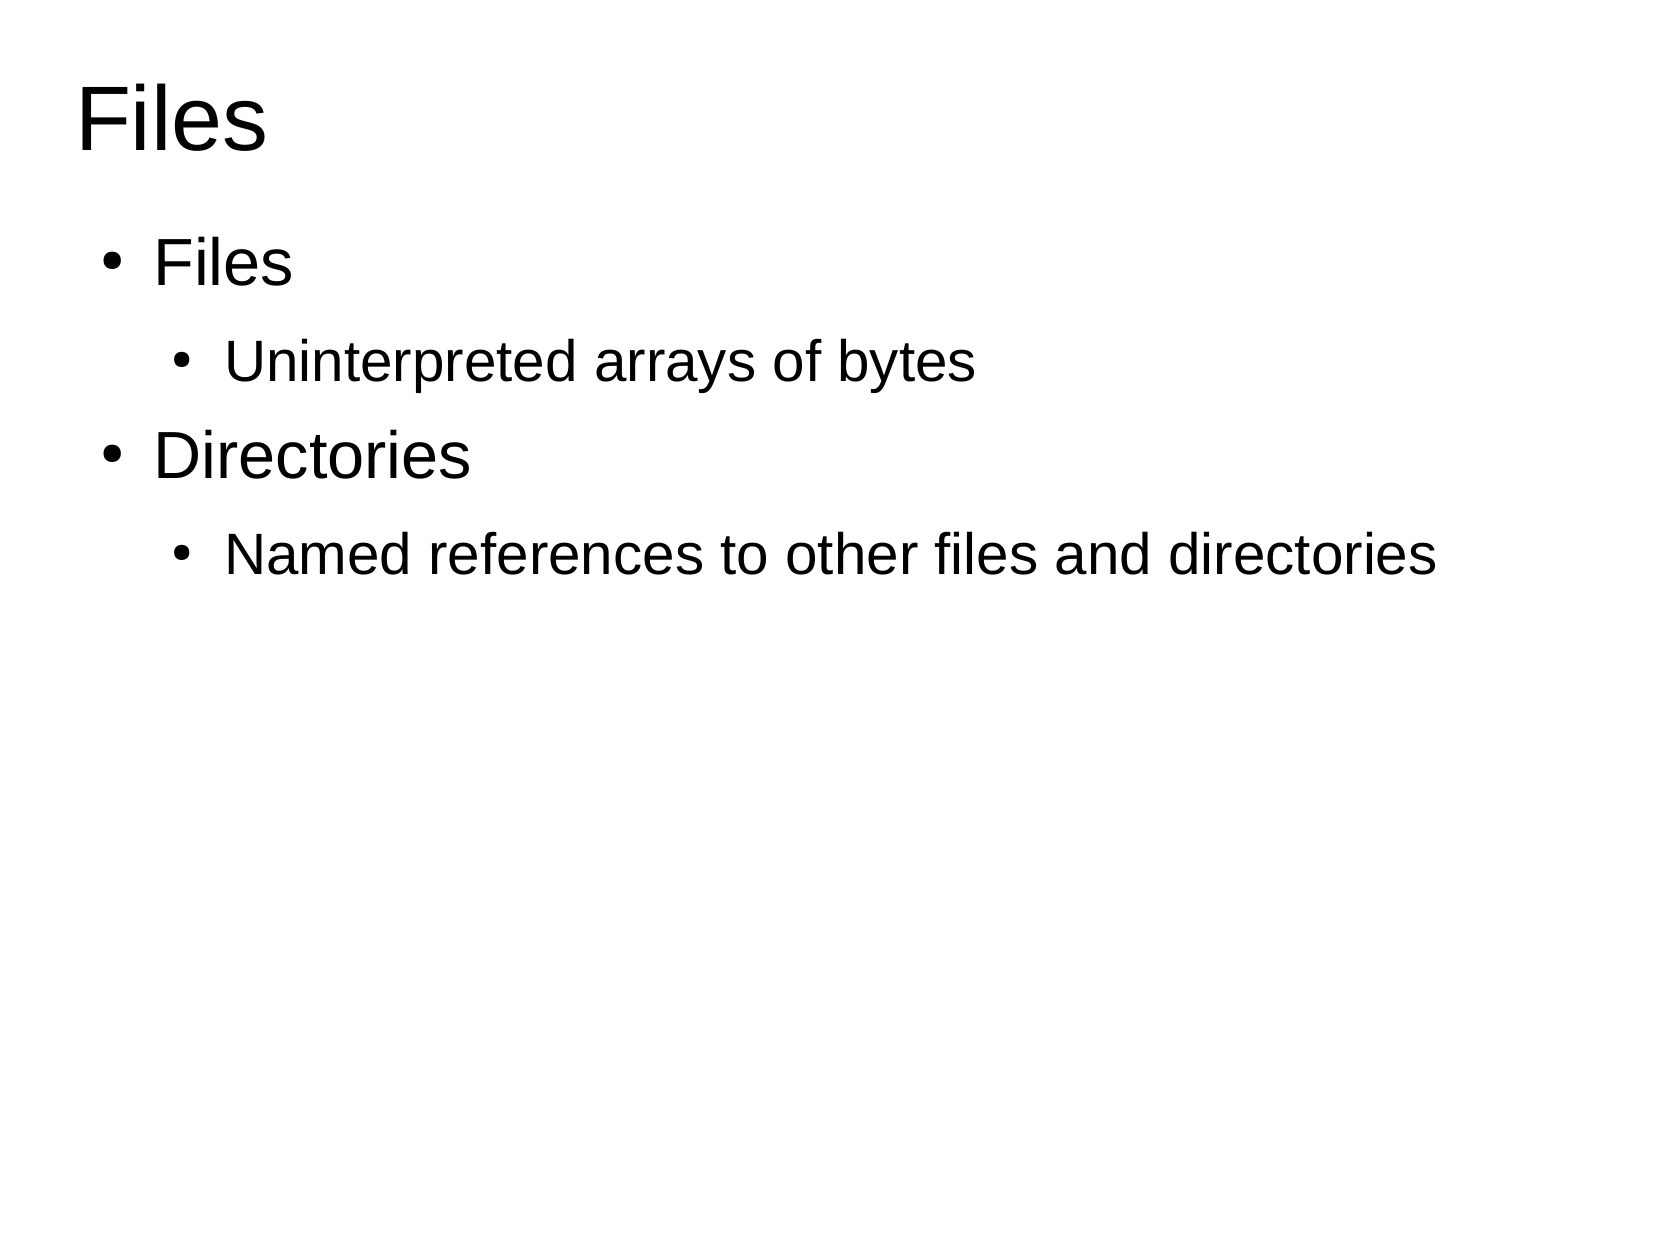

# Files
Files
Uninterpreted arrays of bytes
Directories
Named references to other files and directories